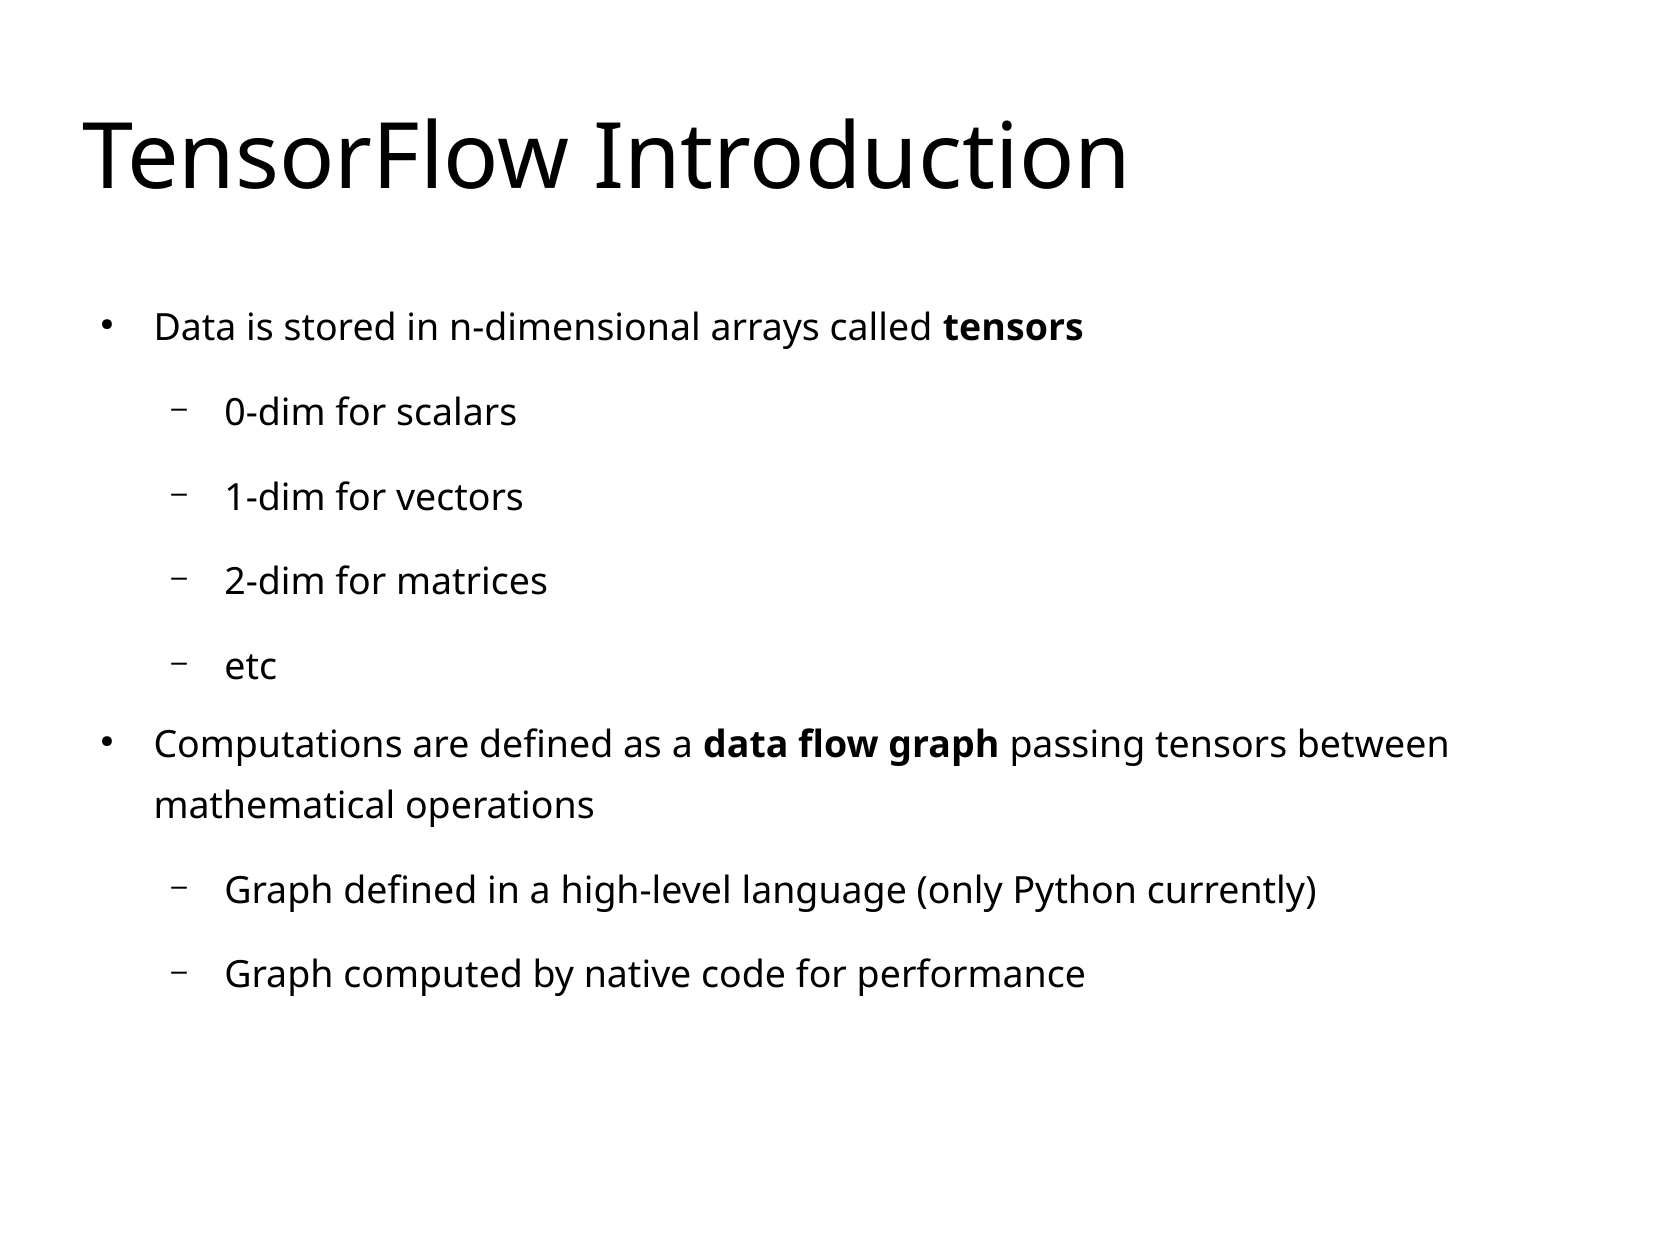

# TensorFlow Introduction
Data is stored in n-dimensional arrays called tensors
0-dim for scalars
1-dim for vectors
2-dim for matrices
etc
Computations are defined as a data flow graph passing tensors between mathematical operations
Graph defined in a high-level language (only Python currently)
Graph computed by native code for performance